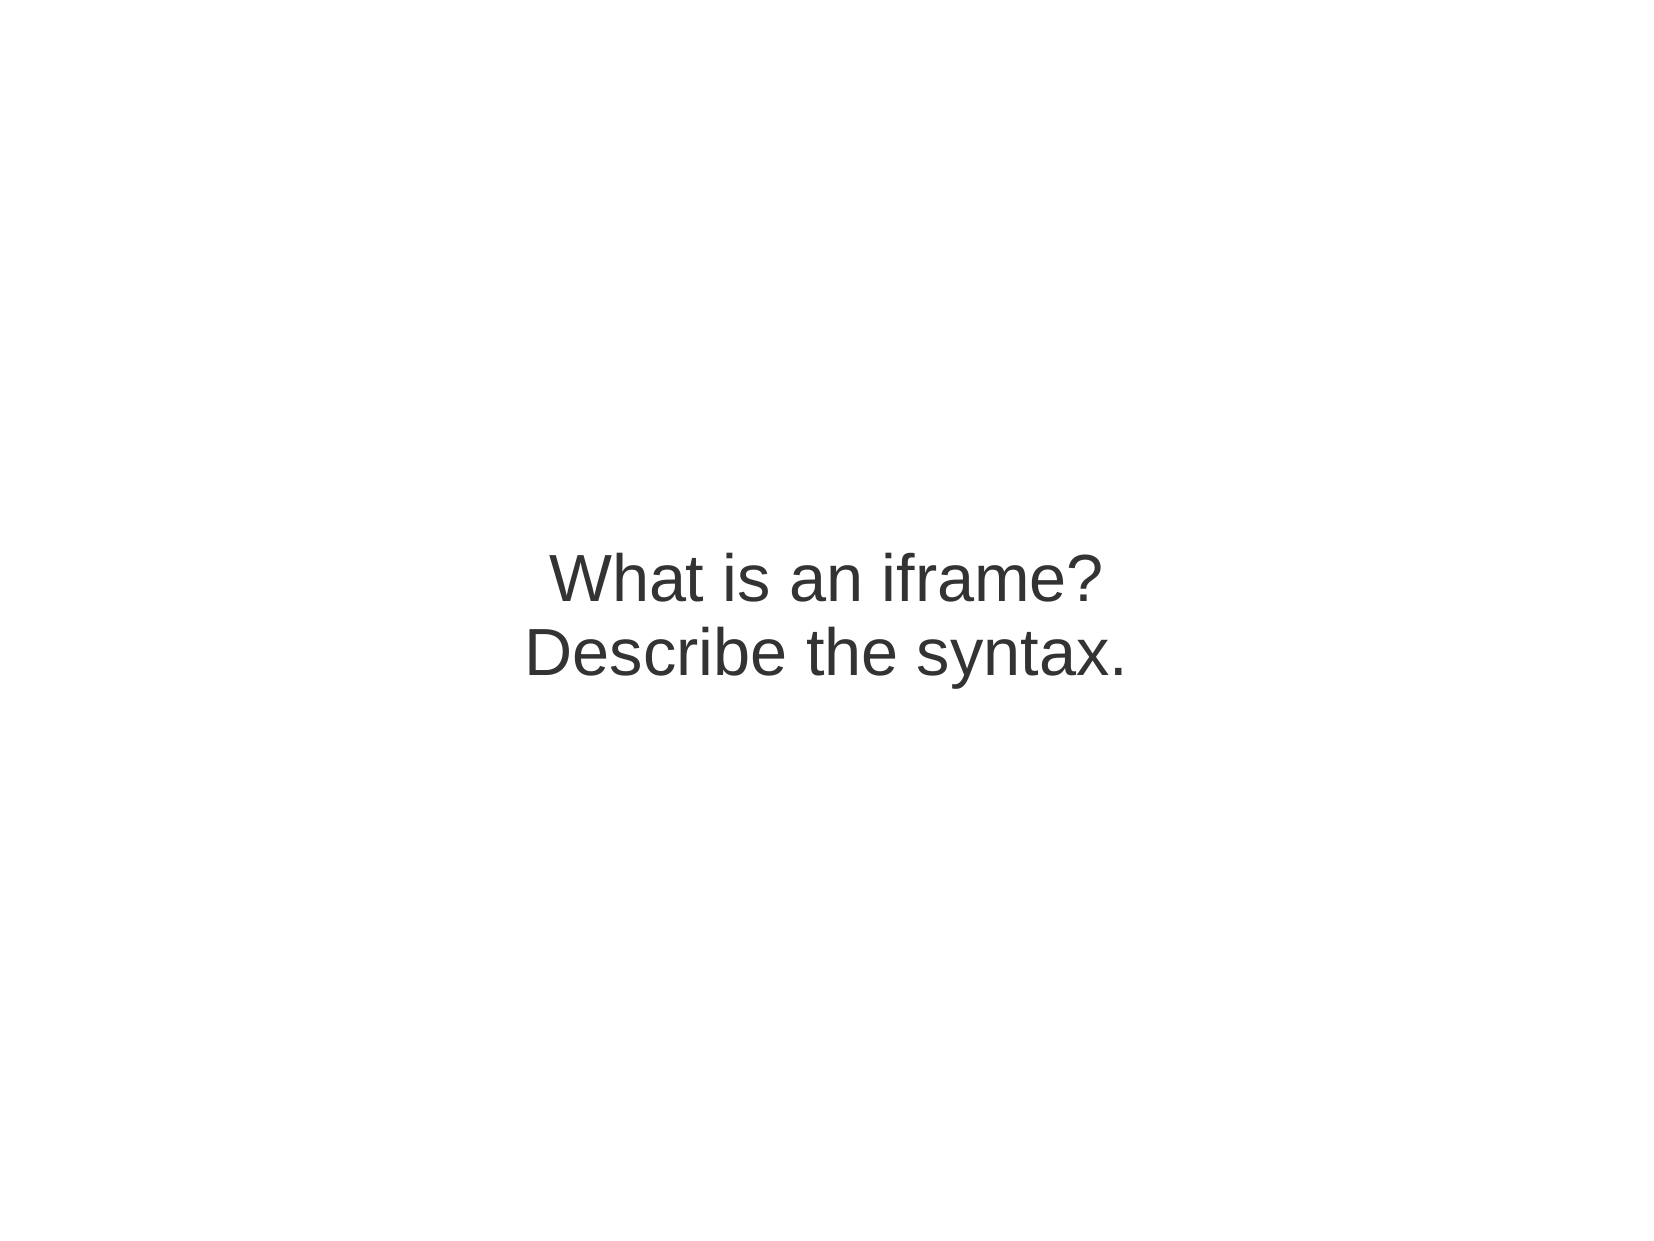

# What is an iframe?
Describe the syntax.